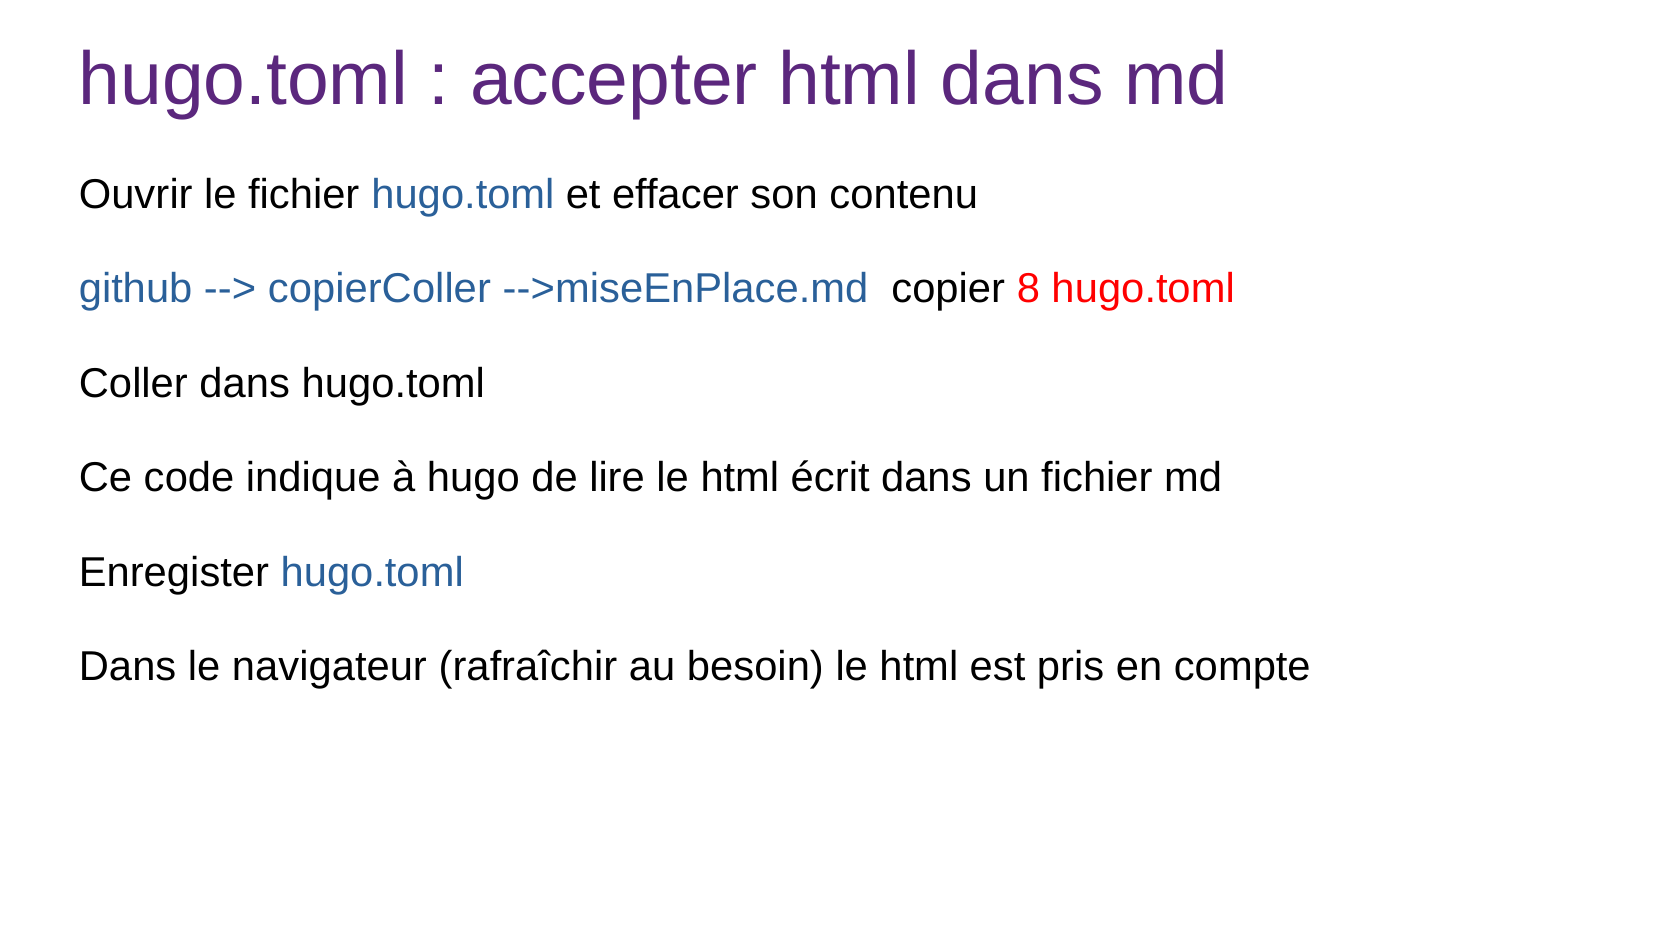

# hugo.toml : accepter html dans md
Ouvrir le fichier hugo.toml et effacer son contenu
github --> copierColler -->miseEnPlace.md copier 8 hugo.toml
Coller dans hugo.toml
Ce code indique à hugo de lire le html écrit dans un fichier md
Enregister hugo.toml
Dans le navigateur (rafraîchir au besoin) le html est pris en compte